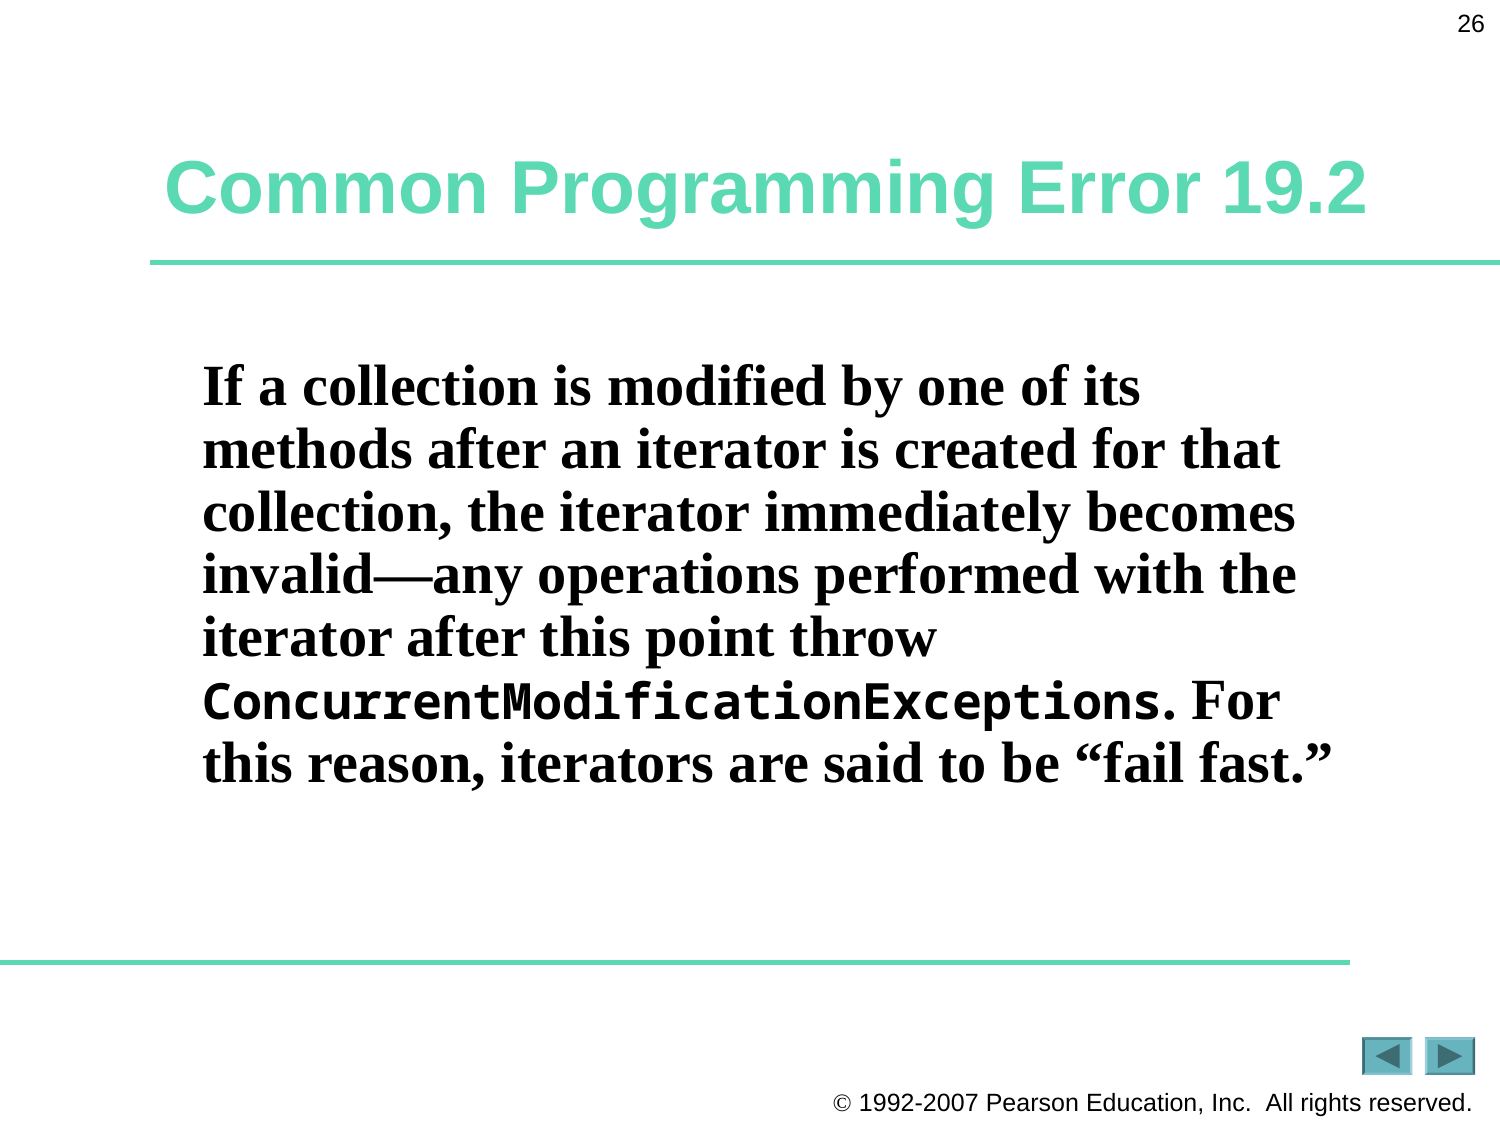

# Common Programming Error 19.2
If a collection is modified by one of its methods after an iterator is created for that collection, the iterator immediately becomes invalid—any operations performed with the iterator after this point throw ConcurrentModificationExceptions. For this reason, iterators are said to be “fail fast.”